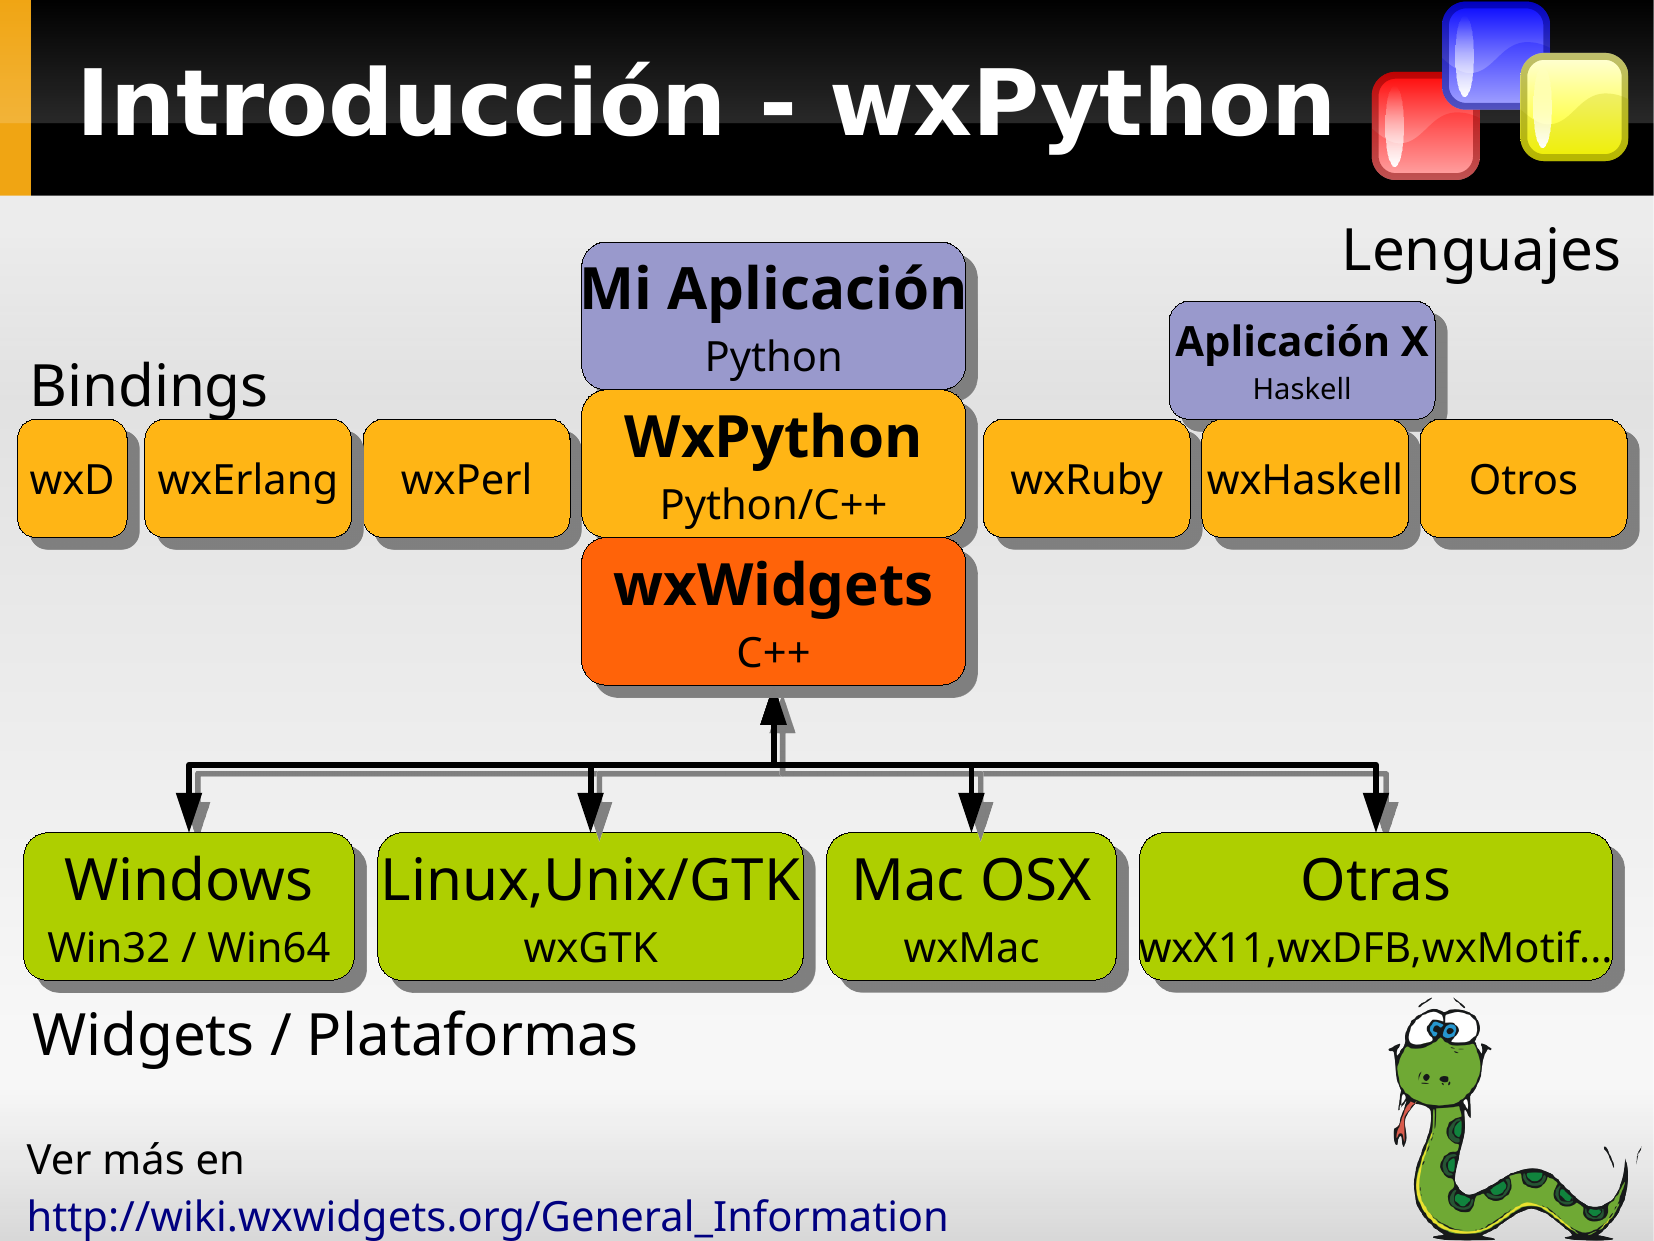

# Introducción - wxPython
Lenguajes
Mi Aplicación
Python
Aplicación X
Haskell
Bindings
WxPython
Python/C++
wxD
wxErlang
wxPerl
wxRuby
wxHaskell
Otros
wxWidgets
C++
Windows
Win32 / Win64
Linux,Unix/GTK
wxGTK
Mac OSX
wxMac
Otras
wxX11,wxDFB,wxMotif...
Widgets / Plataformas
Ver más en http://wiki.wxwidgets.org/General_Information